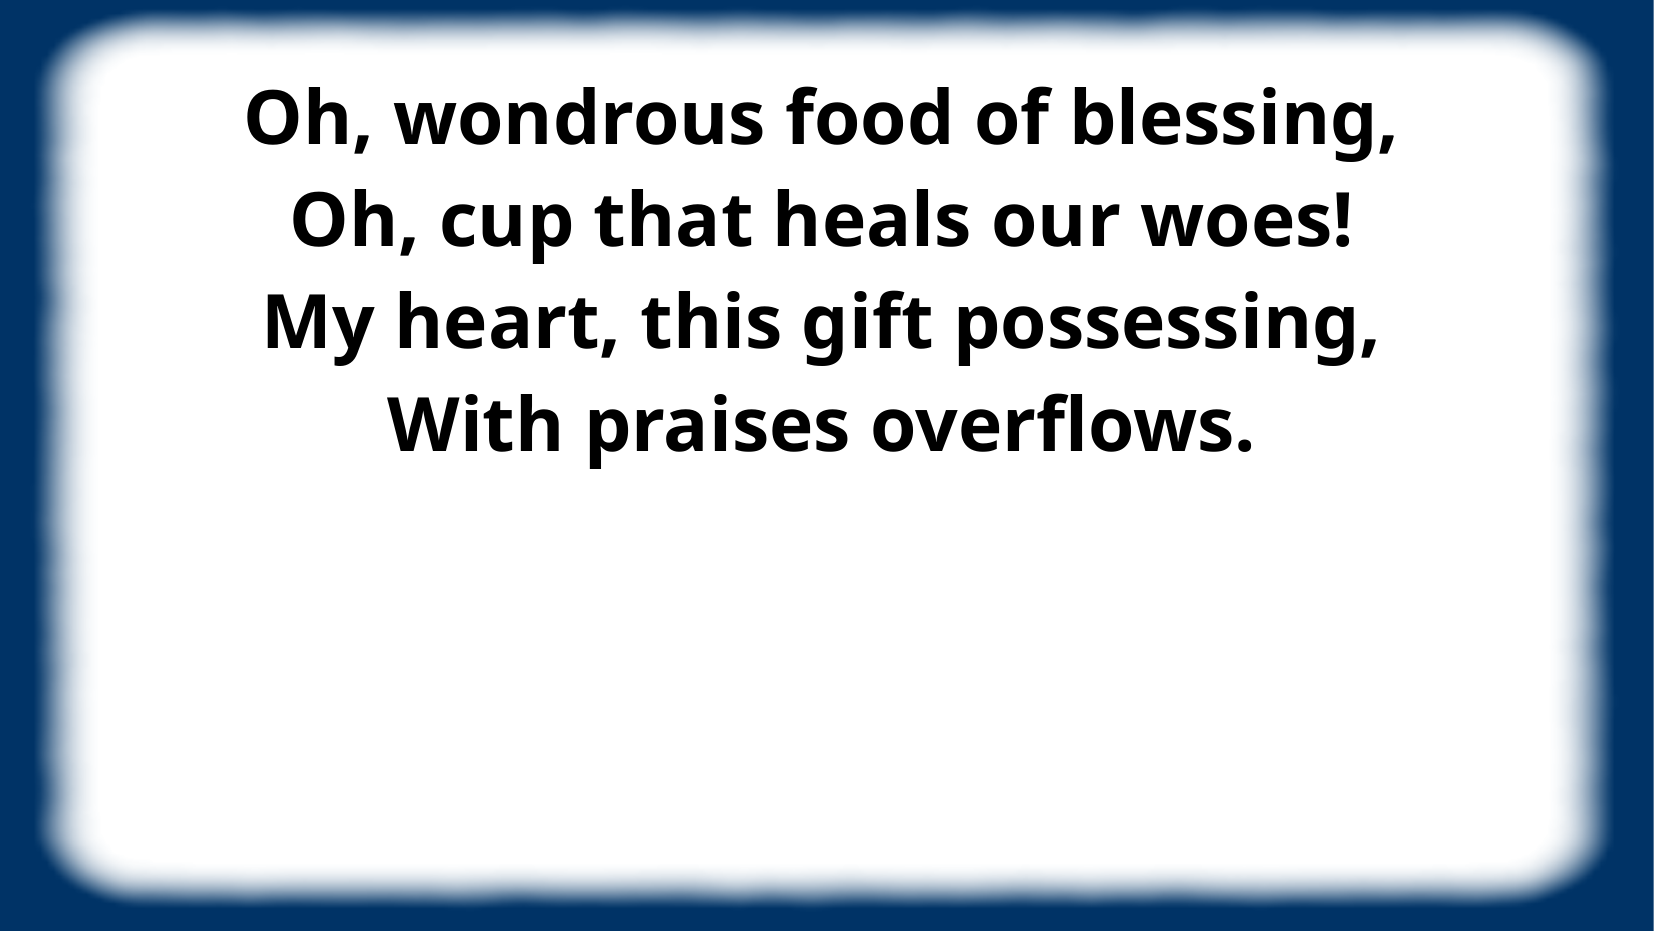

Oh, wondrous food of blessing,
Oh, cup that heals our woes!
My heart, this gift possessing,
With praises overflows.